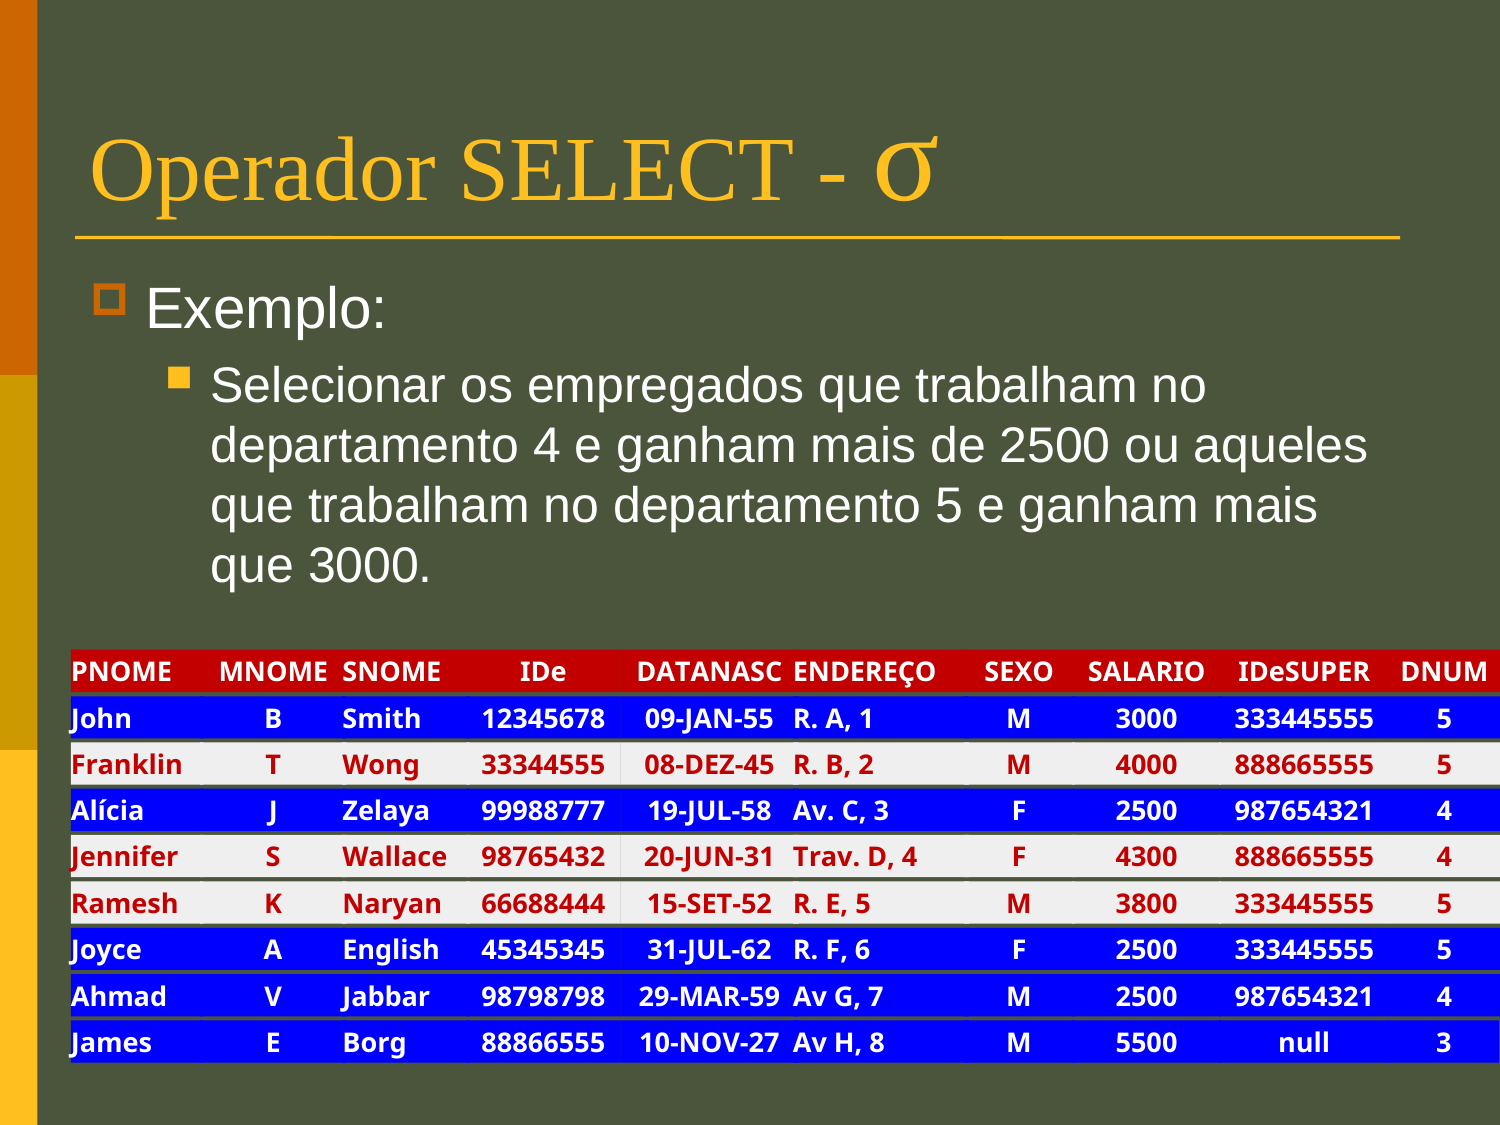

# Operador SELECT - σ
Exemplo:
Selecionar os empregados que trabalham no departamento 4 e ganham mais de 2500 ou aqueles que trabalham no departamento 5 e ganham mais que 3000.
PNOME
MNOME
SNOME
IDe
DATANASC
ENDEREÇO
SEXO
SALARIO
IDeSUPER
DNUM
John
B
Smith
12345678
09-JAN-55
R. A, 1
M
3000
333445555
5
Franklin
T
Wong
33344555
08-DEZ-45
R. B, 2
M
4000
888665555
5
Alícia
J
Zelaya
99988777
19-JUL-58
Av. C, 3
F
2500
987654321
4
Jennifer
S
Wallace
98765432
20-JUN-31
Trav. D, 4
F
4300
888665555
4
Ramesh
K
Naryan
66688444
15-SET-52
R. E, 5
M
3800
333445555
5
Joyce
A
English
45345345
31-JUL-62
R. F, 6
F
2500
333445555
5
Ahmad
V
Jabbar
98798798
29-MAR-59
Av G, 7
M
2500
987654321
4
James
E
Borg
88866555
10-NOV-27
Av H, 8
M
5500
null
3